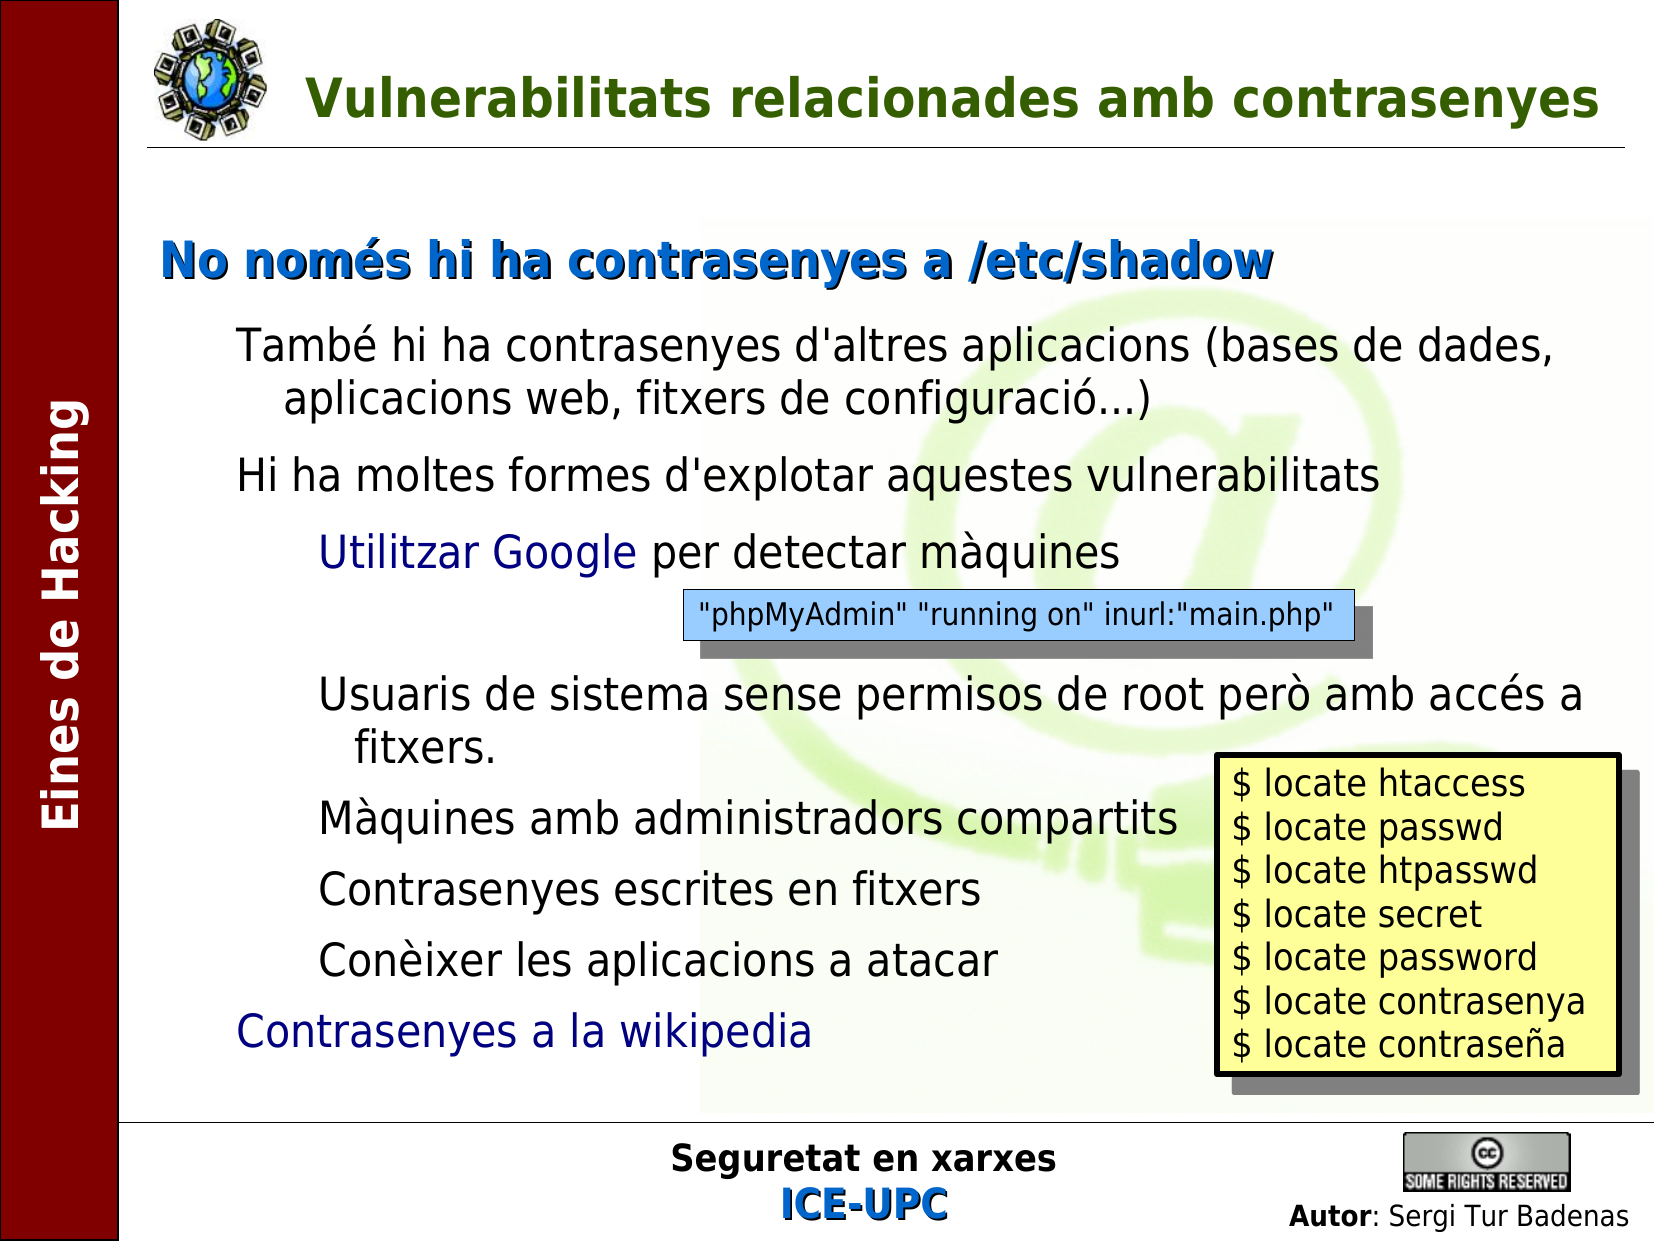

# Vulnerabilitats relacionades amb contrasenyes
No només hi ha contrasenyes a /etc/shadow
També hi ha contrasenyes d'altres aplicacions (bases de dades, aplicacions web, fitxers de configuració...)
Hi ha moltes formes d'explotar aquestes vulnerabilitats
Utilitzar Google per detectar màquines
Usuaris de sistema sense permisos de root però amb accés a fitxers.
Màquines amb administradors compartits
Contrasenyes escrites en fitxers
Conèixer les aplicacions a atacar
Contrasenyes a la wikipedia
"phpMyAdmin" "running on" inurl:"main.php"
$ locate htaccess
$ locate passwd
$ locate htpasswd
$ locate secret
$ locate password
$ locate contrasenya
$ locate contraseña